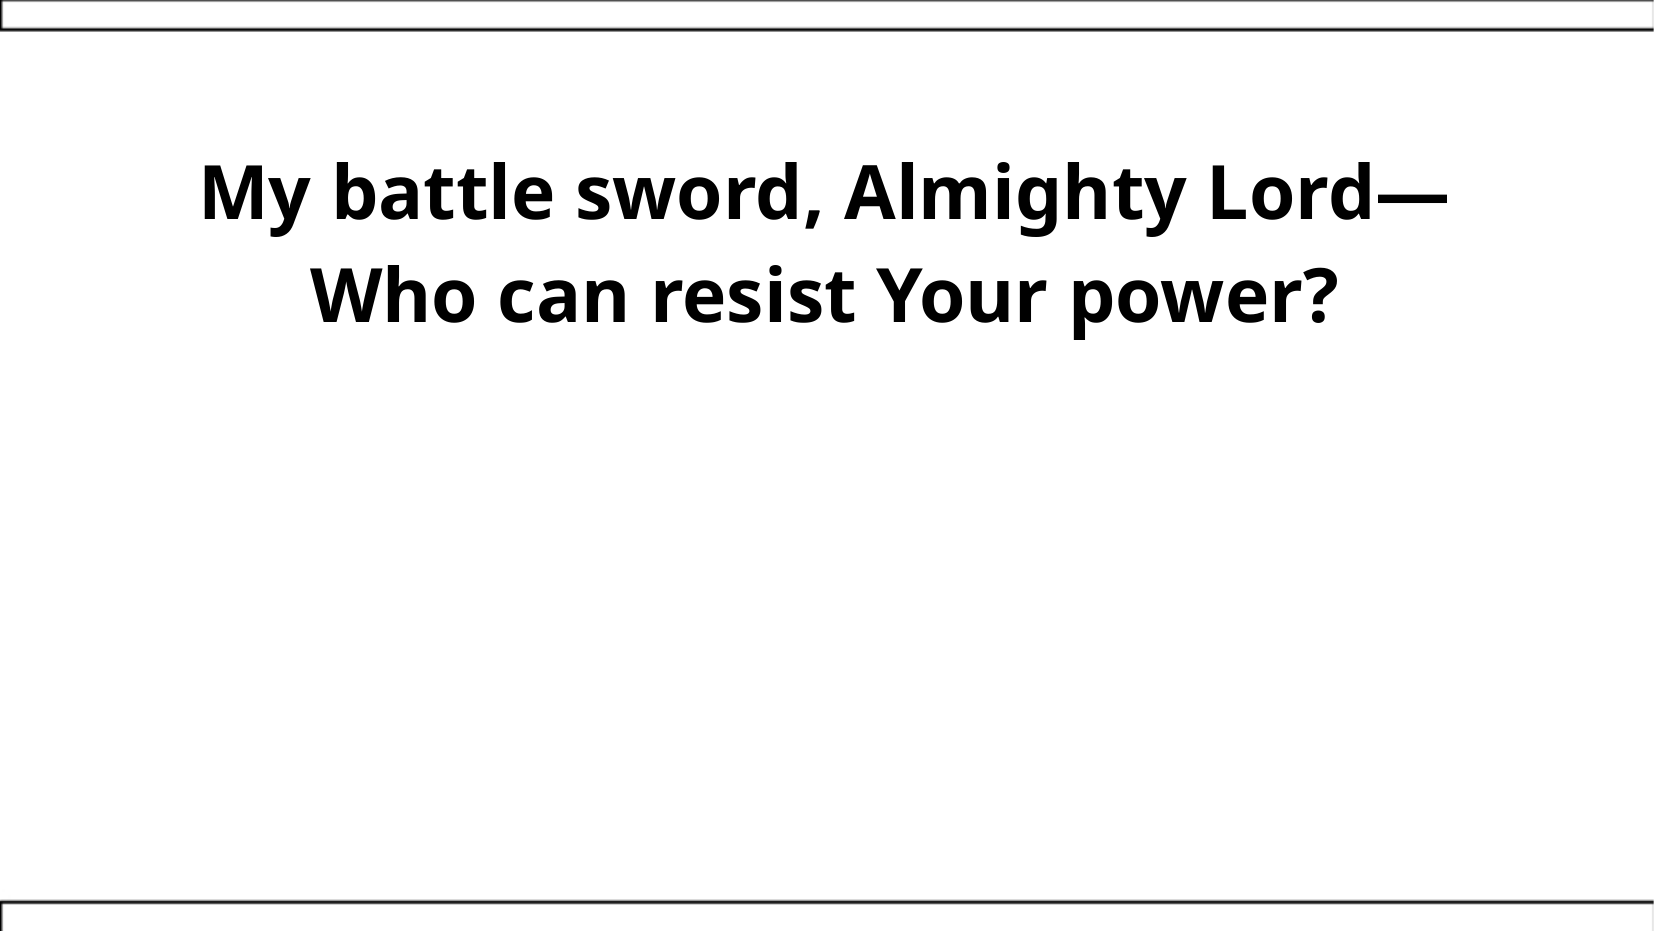

My battle sword, Almighty Lord—
Who can resist Your power?